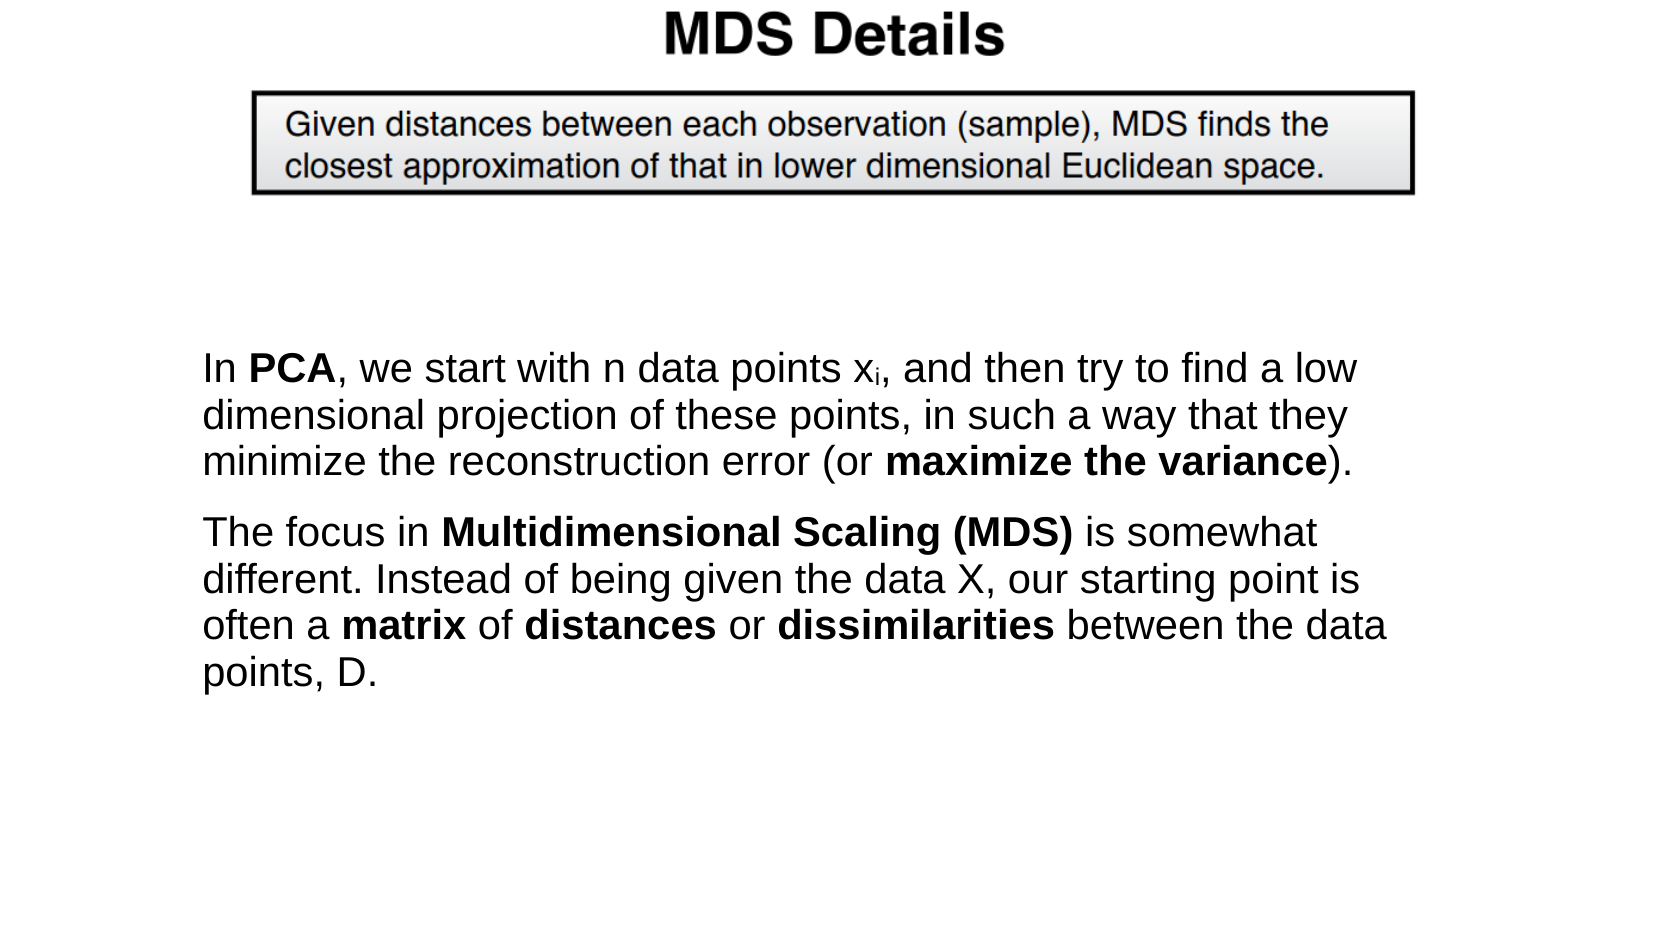

#
In PCA, we start with n data points xi, and then try to find a low dimensional projection of these points, in such a way that they minimize the reconstruction error (or maximize the variance).
The focus in Multidimensional Scaling (MDS) is somewhat different. Instead of being given the data X, our starting point is often a matrix of distances or dissimilarities between the data points, D.